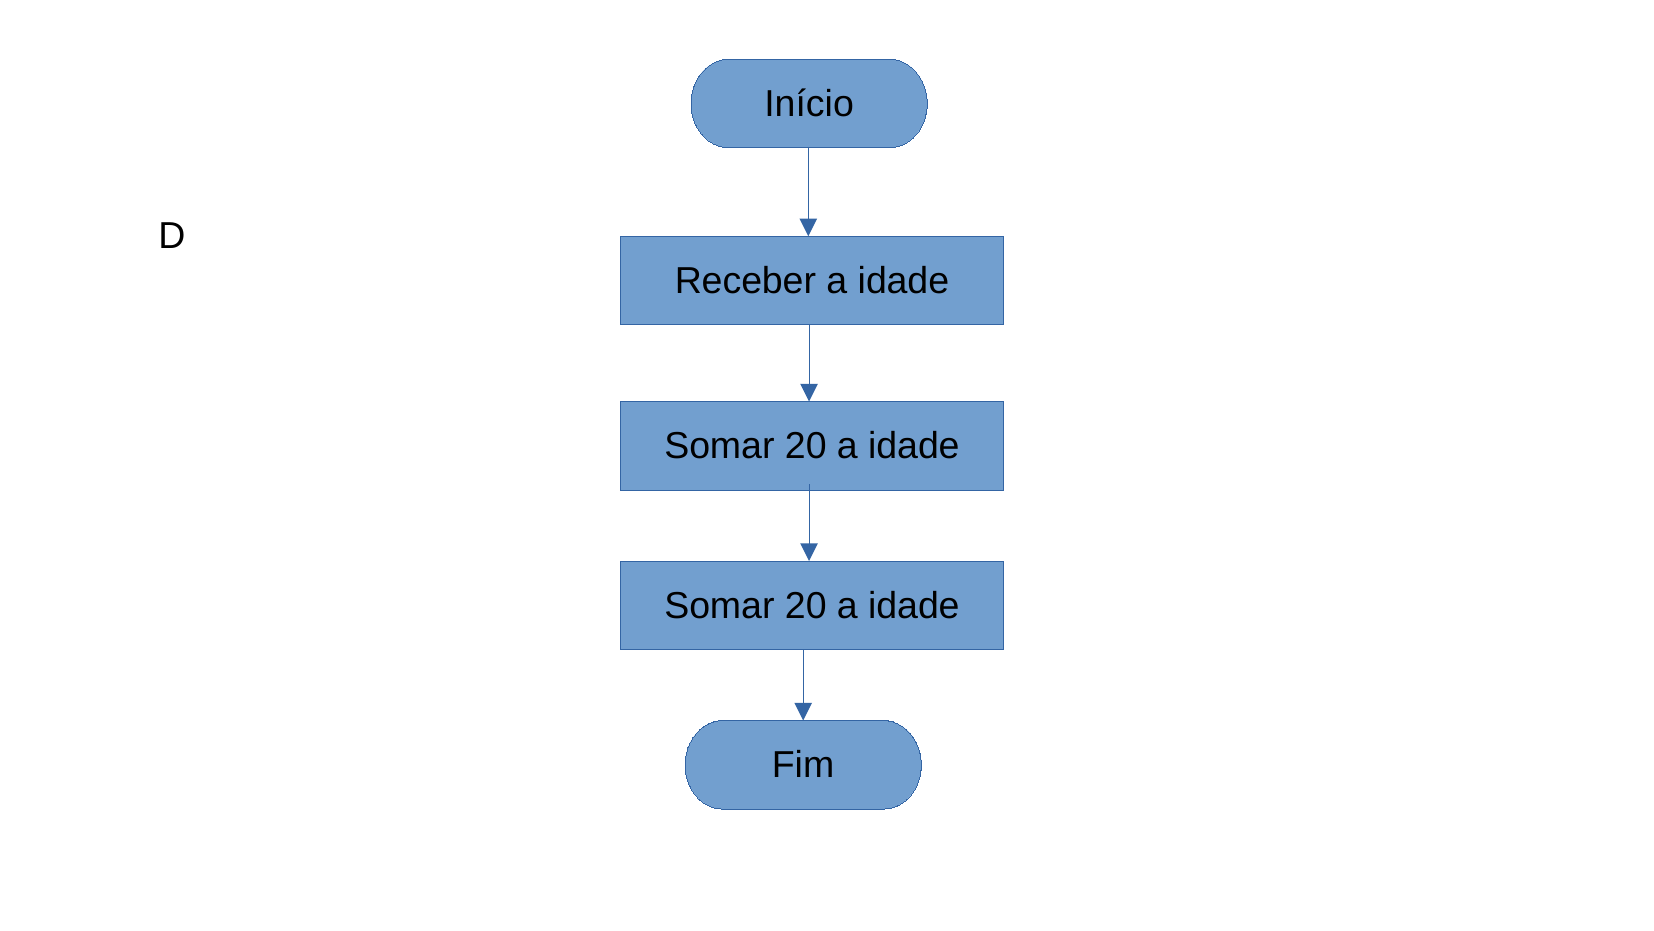

Início
D
Receber a idade
Somar 20 a idade
Somar 20 a idade
Fim